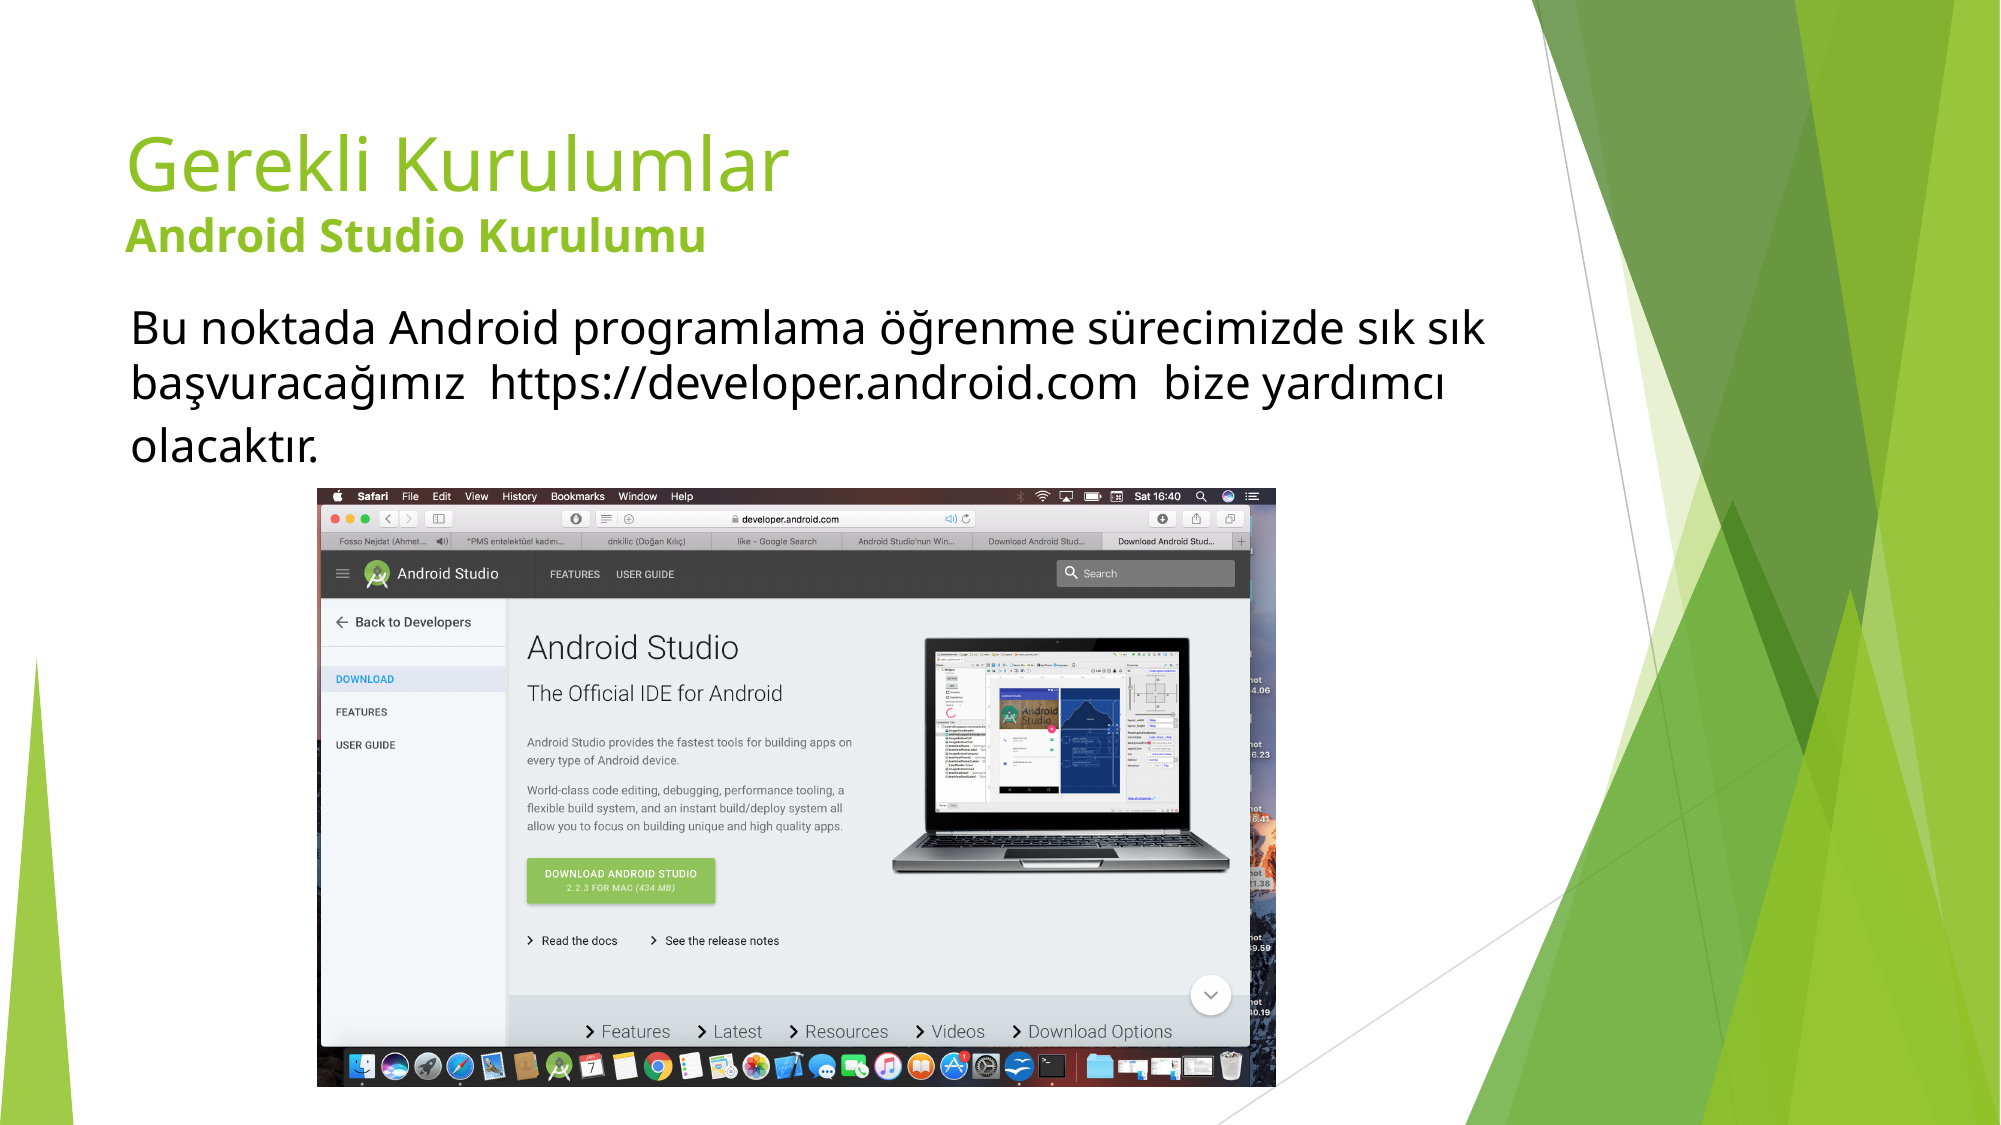

# Gerekli Kurulumlar Android Studio Kurulumu
Bu noktada Android programlama öğrenme sürecimizde sık sık başvuracağımız https://developer.android.com bize yardımcı olacaktır.